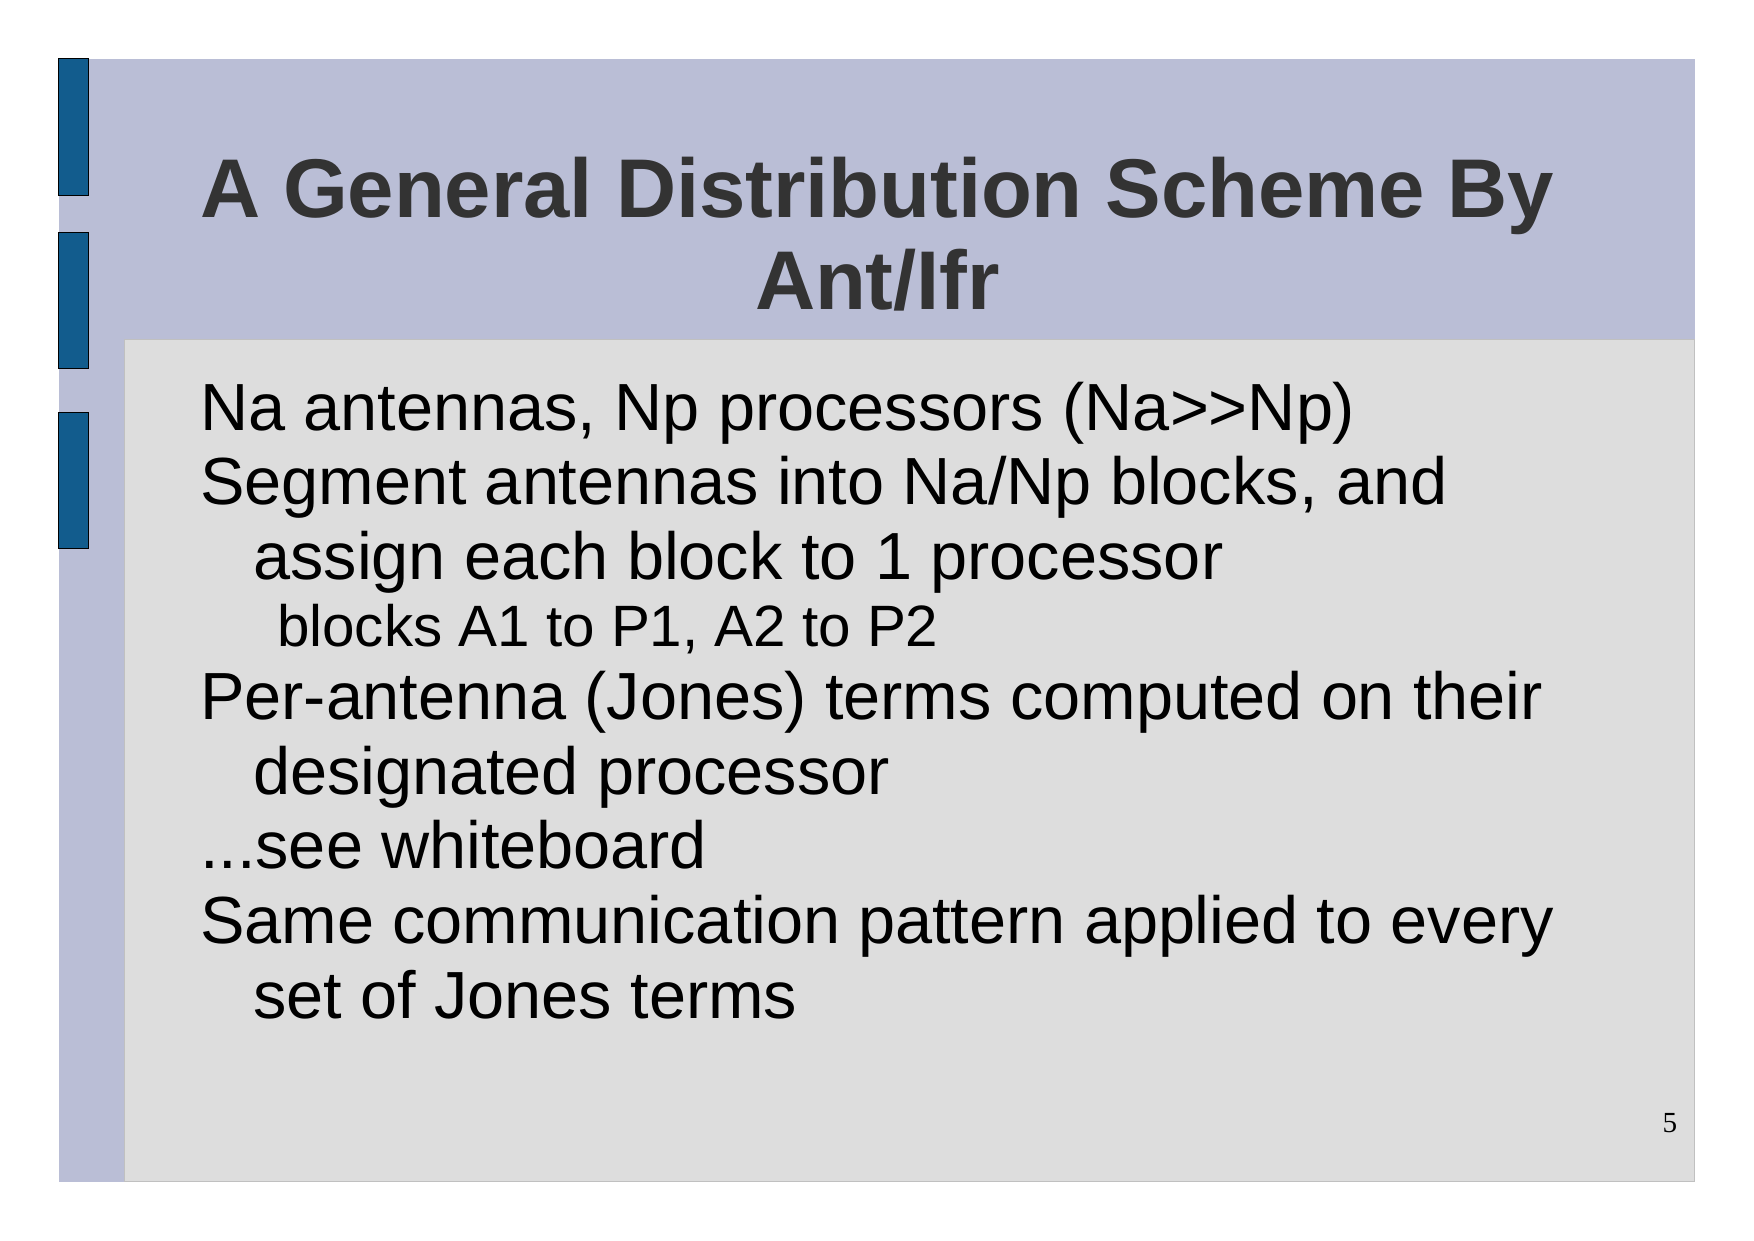

# A General Distribution Scheme By Ant/Ifr
Na antennas, Np processors (Na>>Np)
Segment antennas into Na/Np blocks, and assign each block to 1 processor
blocks A1 to P1, A2 to P2
Per-antenna (Jones) terms computed on their designated processor
...see whiteboard
Same communication pattern applied to every set of Jones terms
5